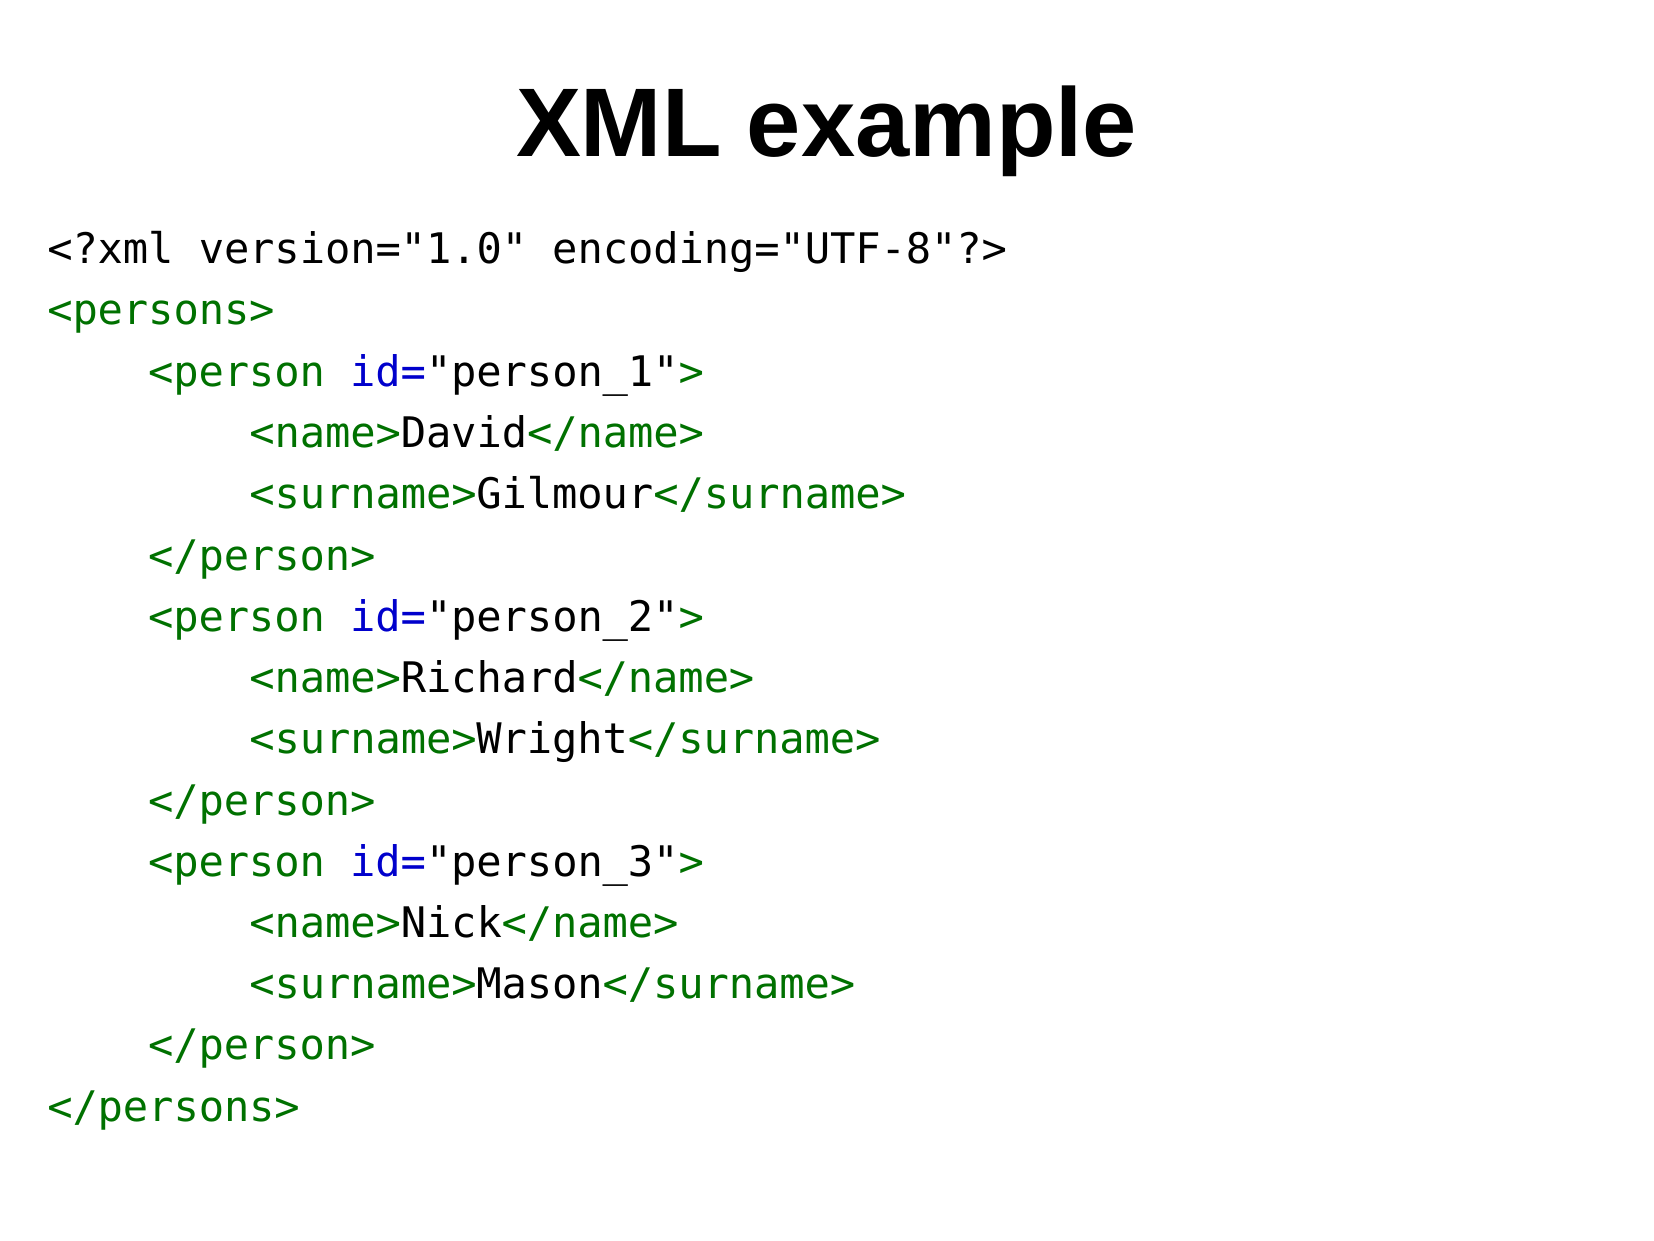

# XML example
<?xml version="1.0" encoding="UTF-8"?>
<persons>
 <person id="person_1">
 <name>David</name>
 <surname>Gilmour</surname>
 </person>
 <person id="person_2">
 <name>Richard</name>
 <surname>Wright</surname>
 </person>
 <person id="person_3">
 <name>Nick</name>
 <surname>Mason</surname>
 </person>
</persons>